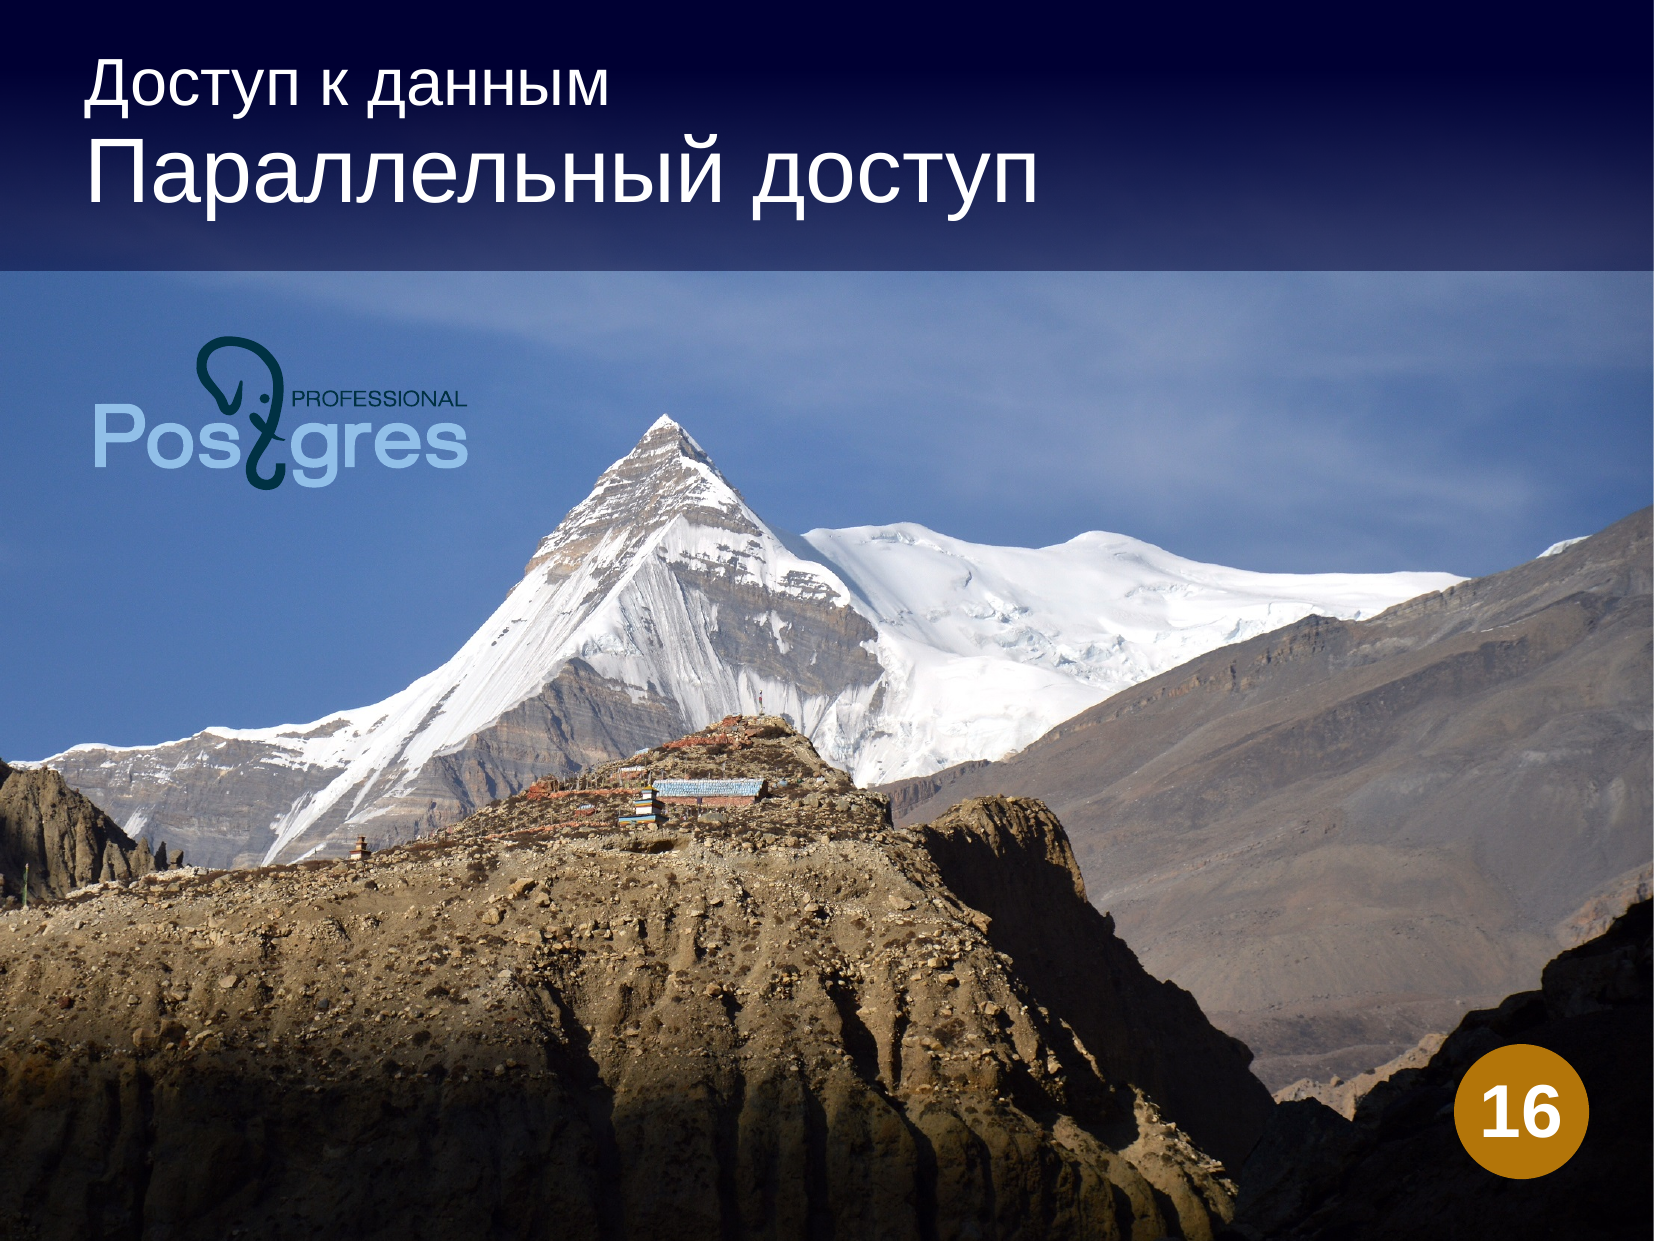

# Доступ к данным Параллельный доступ
16